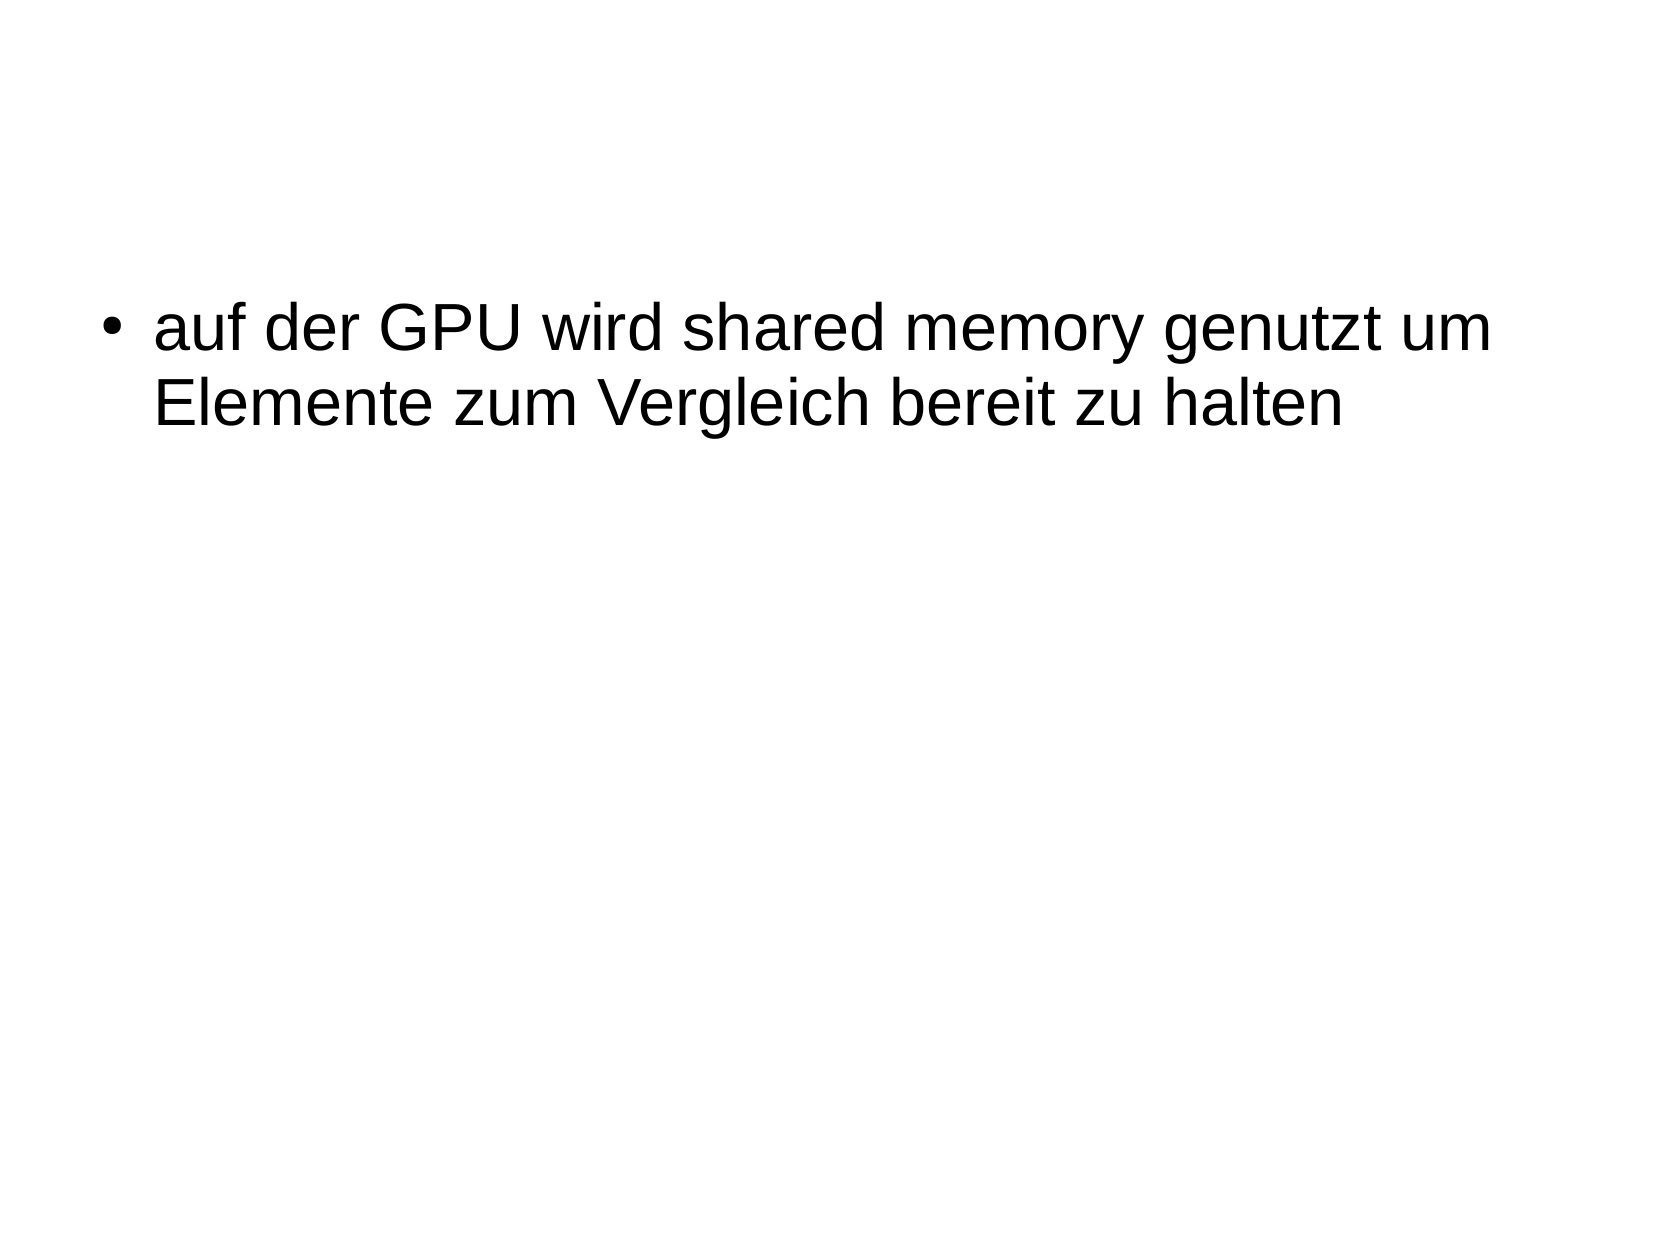

#
auf der GPU wird shared memory genutzt um Elemente zum Vergleich bereit zu halten